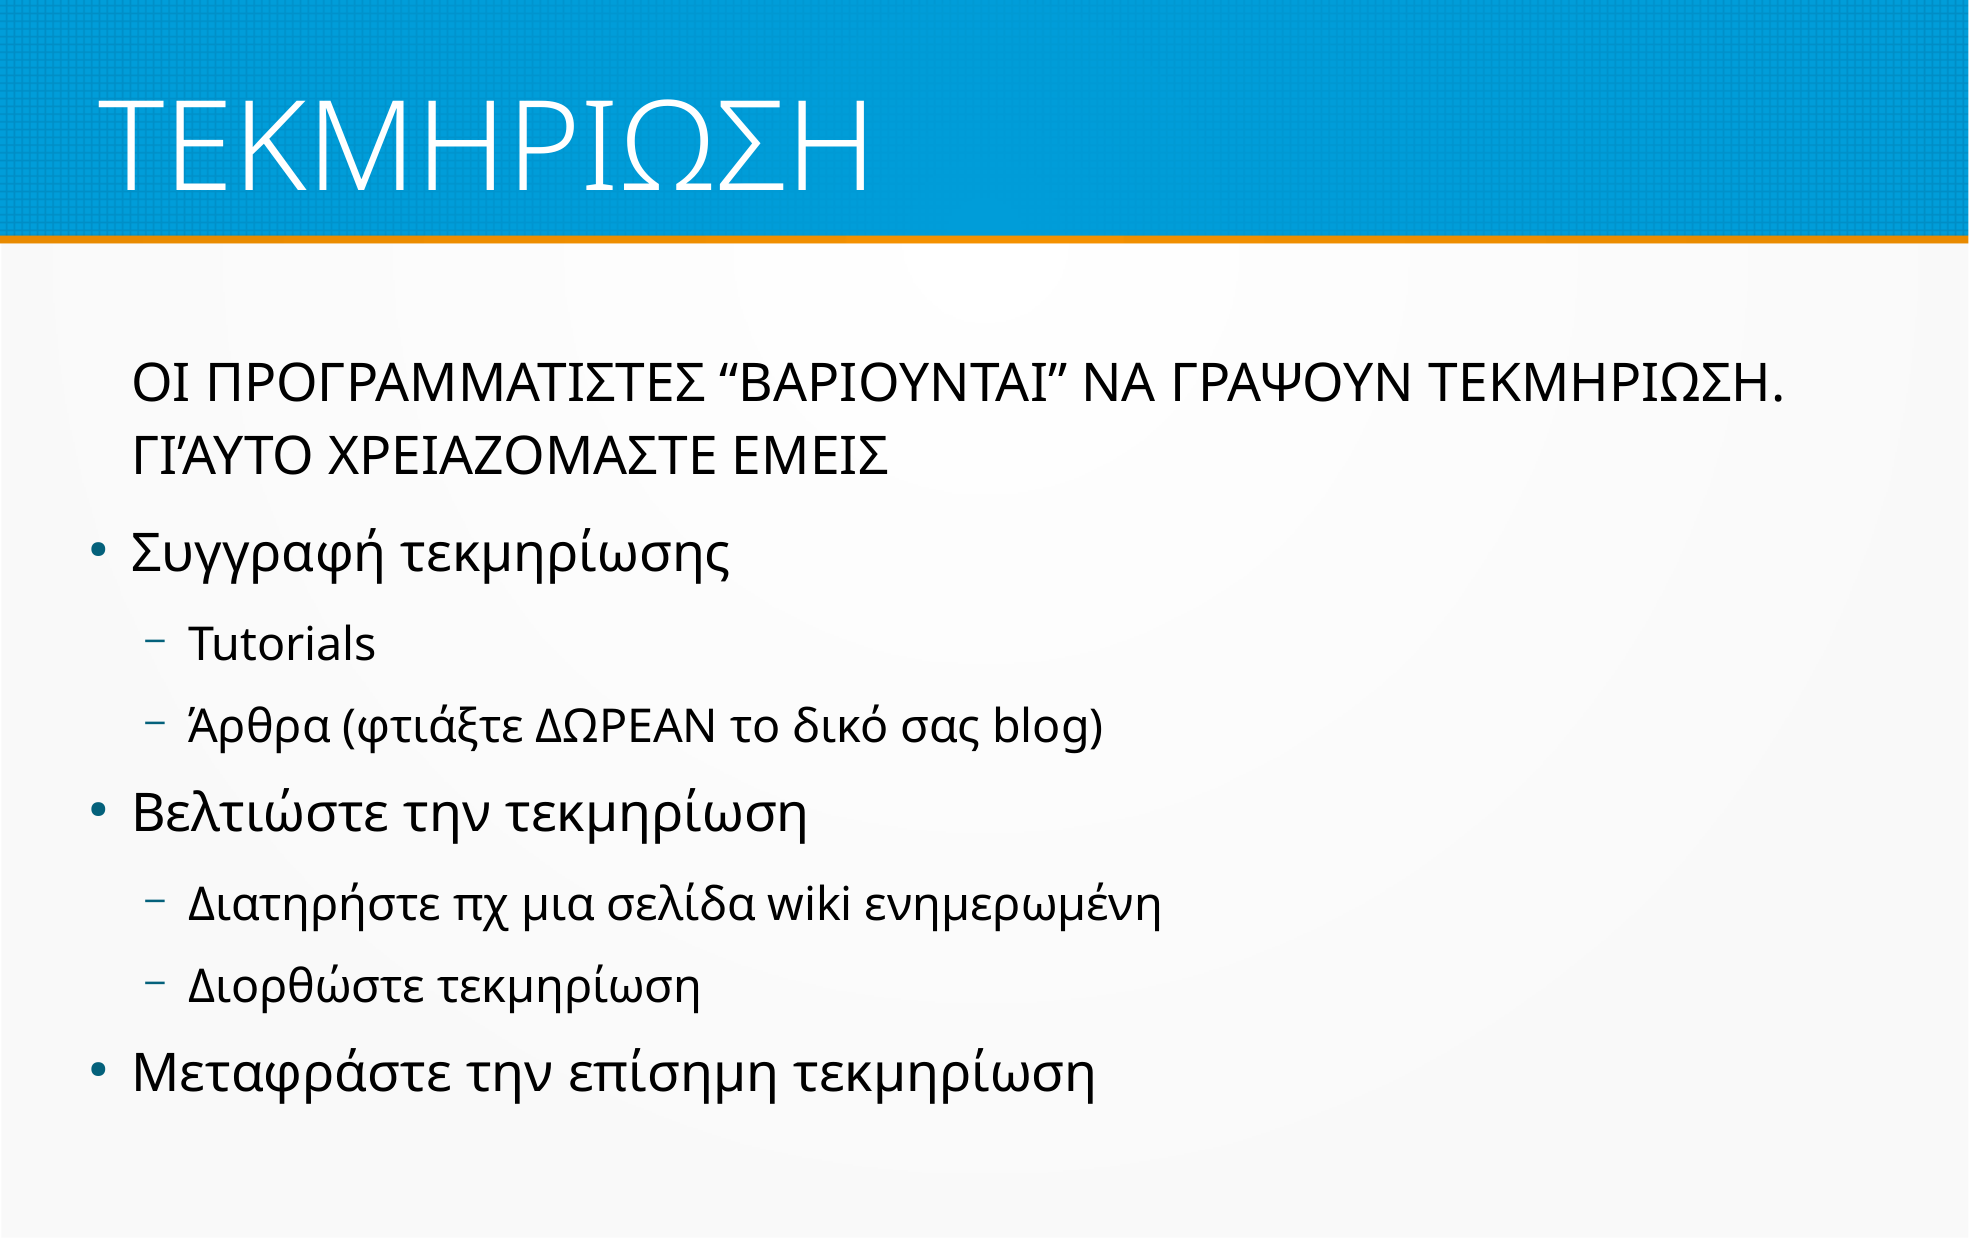

# ΤΕΚΜΗΡΙΩΣΗ
ΟΙ ΠΡΟΓΡΑΜΜΑΤΙΣΤΕΣ “ΒΑΡΙΟΥΝΤΑΙ” ΝΑ ΓΡΑΨΟΥΝ ΤΕΚΜΗΡΙΩΣΗ. ΓΙ’ΑΥΤΟ ΧΡΕΙΑΖΟΜΑΣΤΕ ΕΜΕΙΣ
Συγγραφή τεκμηρίωσης
Tutorials
Άρθρα (φτιάξτε ΔΩΡΕΑΝ το δικό σας blog)
Βελτιώστε την τεκμηρίωση
Διατηρήστε πχ μια σελίδα wiki ενημερωμένη
Διορθώστε τεκμηρίωση
Μεταφράστε την επίσημη τεκμηρίωση